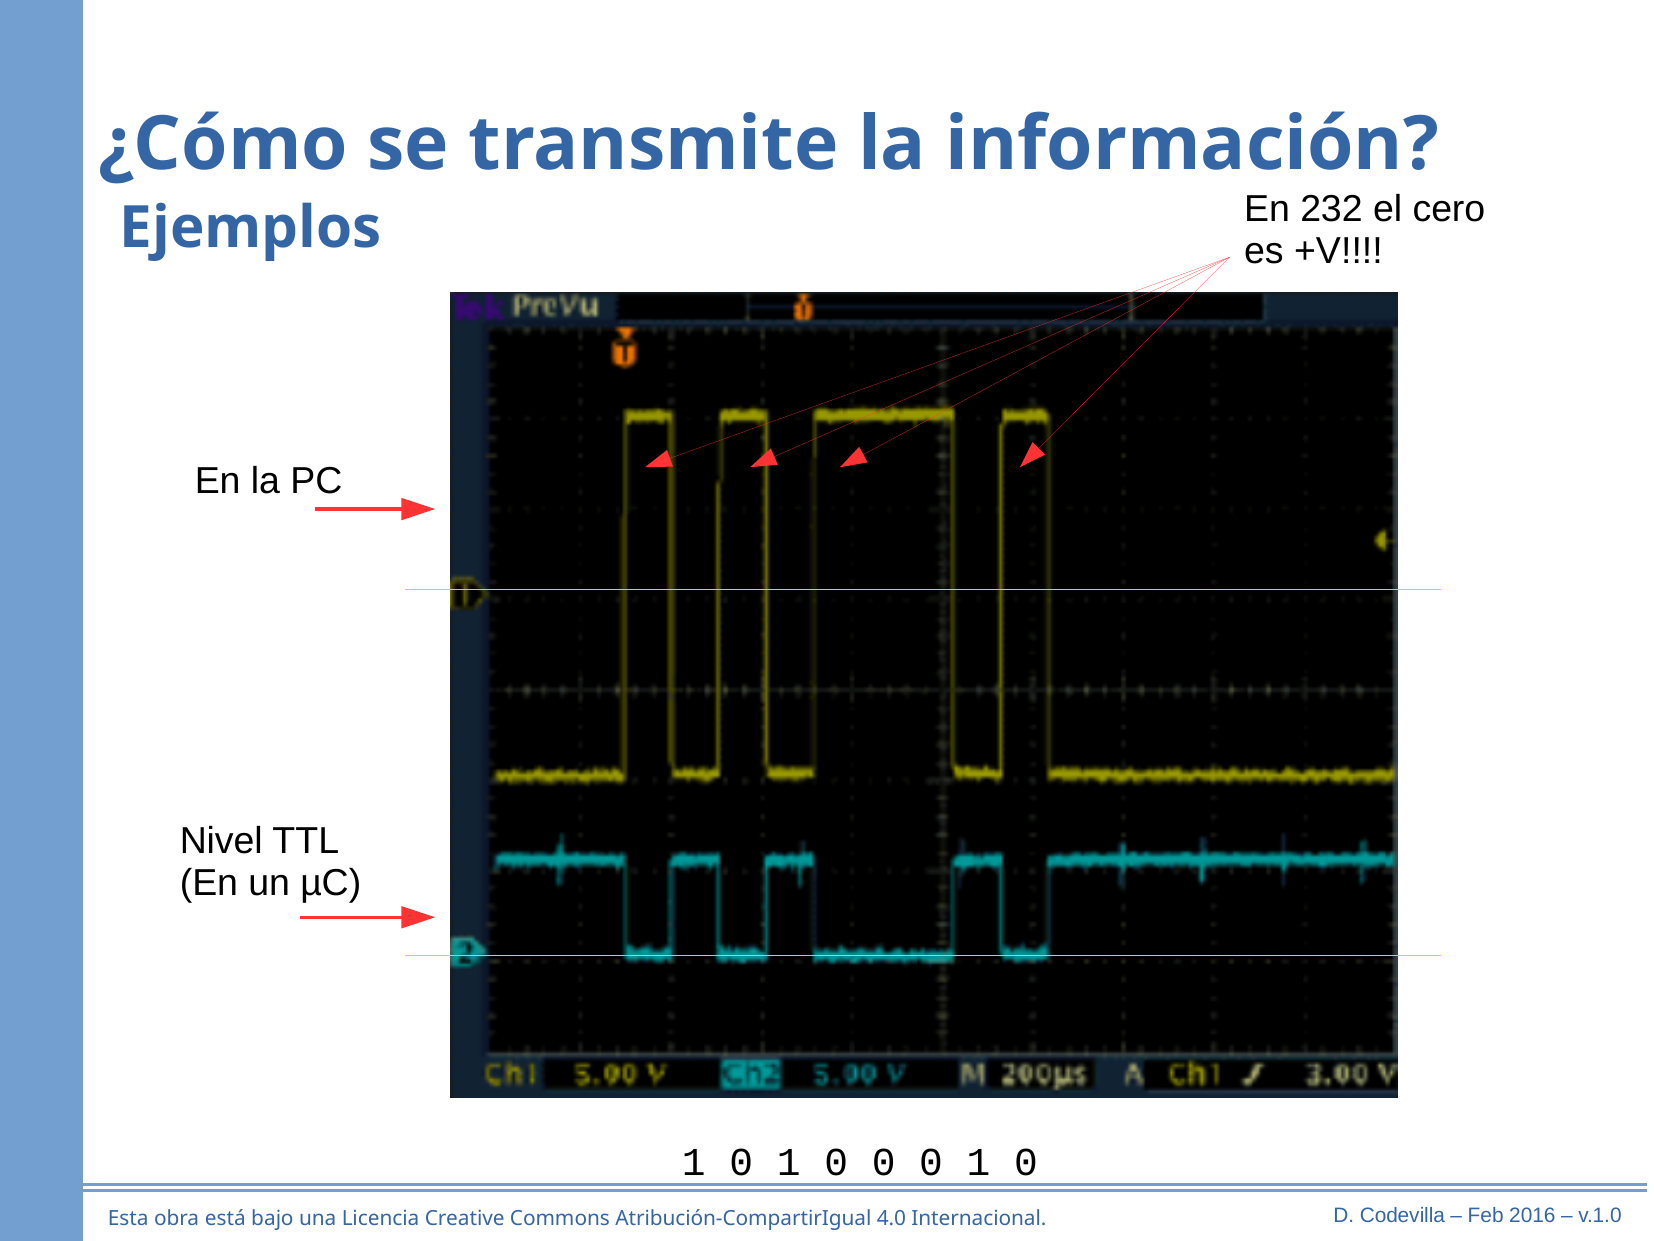

¿Cómo se transmite la información?
Ejemplos
En 232 el cero
es +V!!!!
En la PC
Nivel TTL
(En un µC)
 1 0 1 0 0 0 1 0